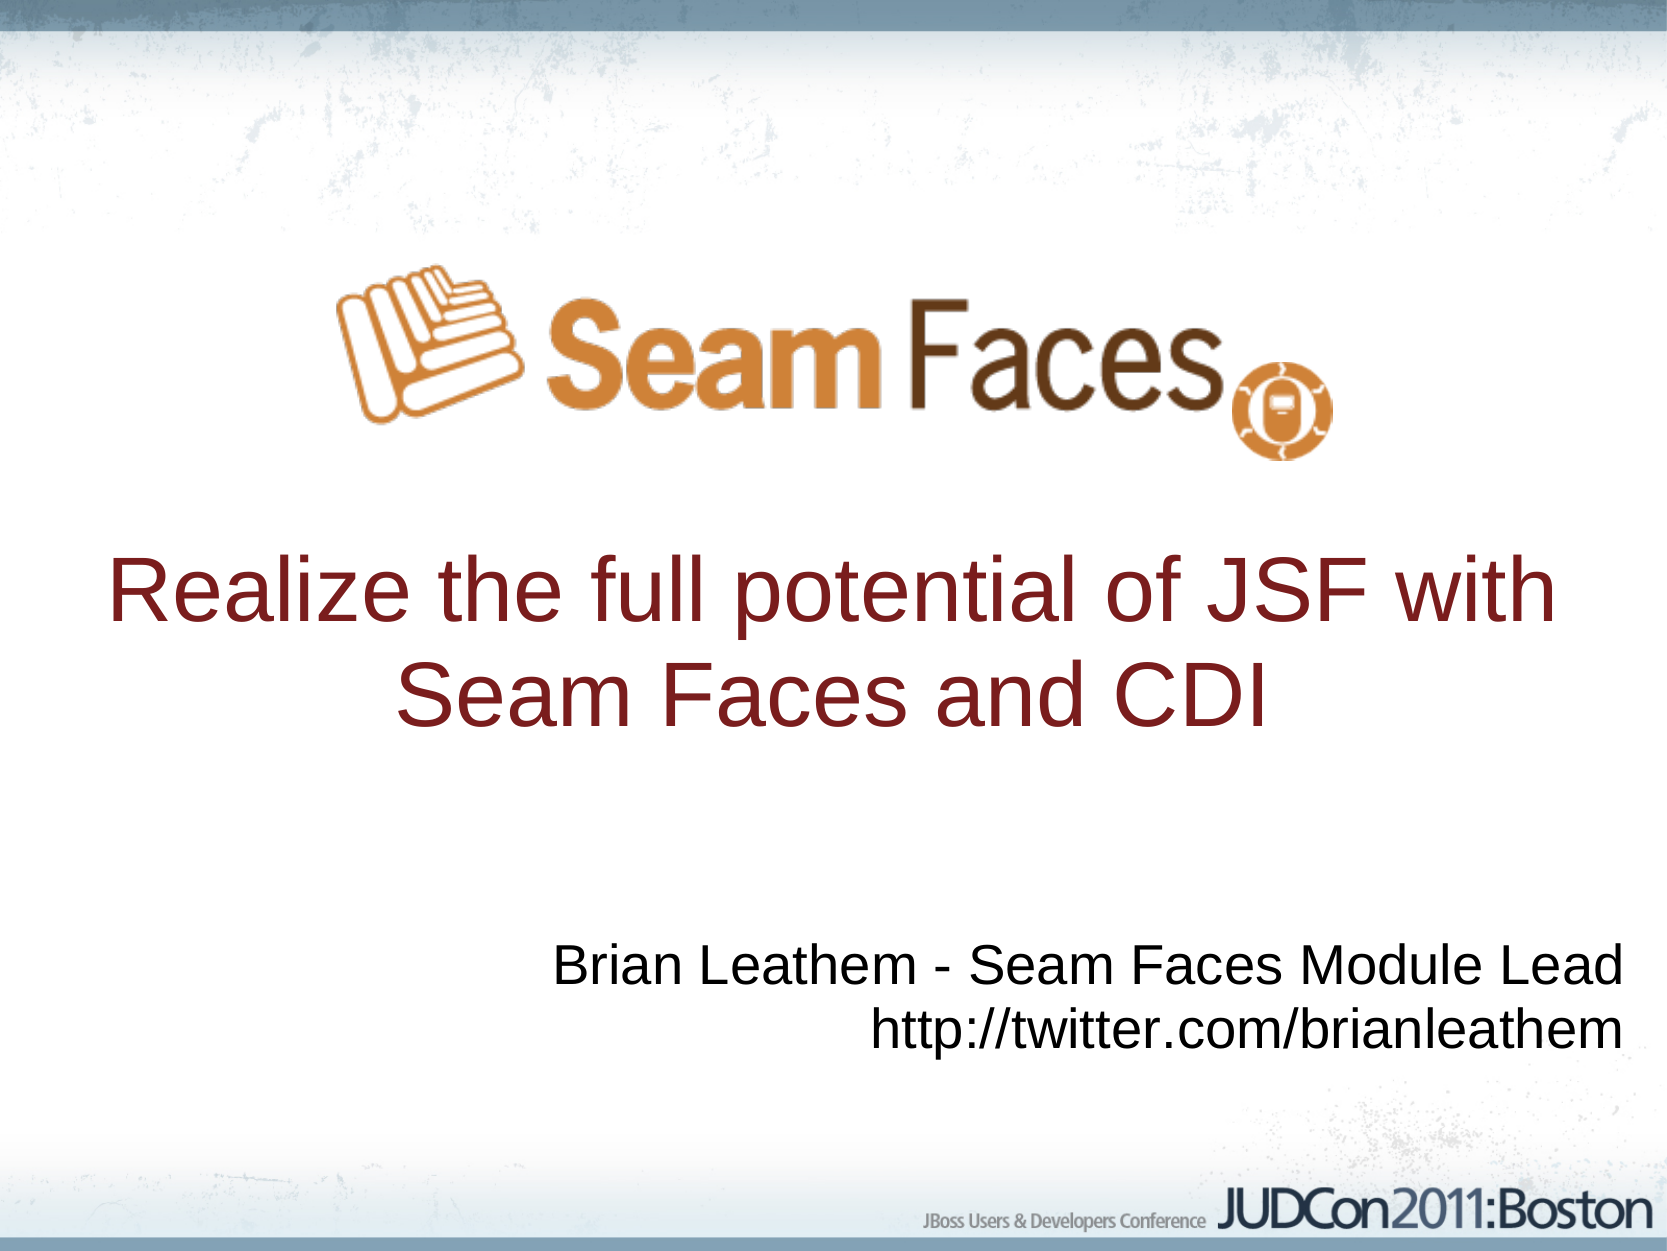

# Realize the full potential of JSF with Seam Faces and CDI
Brian Leathem - Seam Faces Module Lead
http://twitter.com/brianleathem